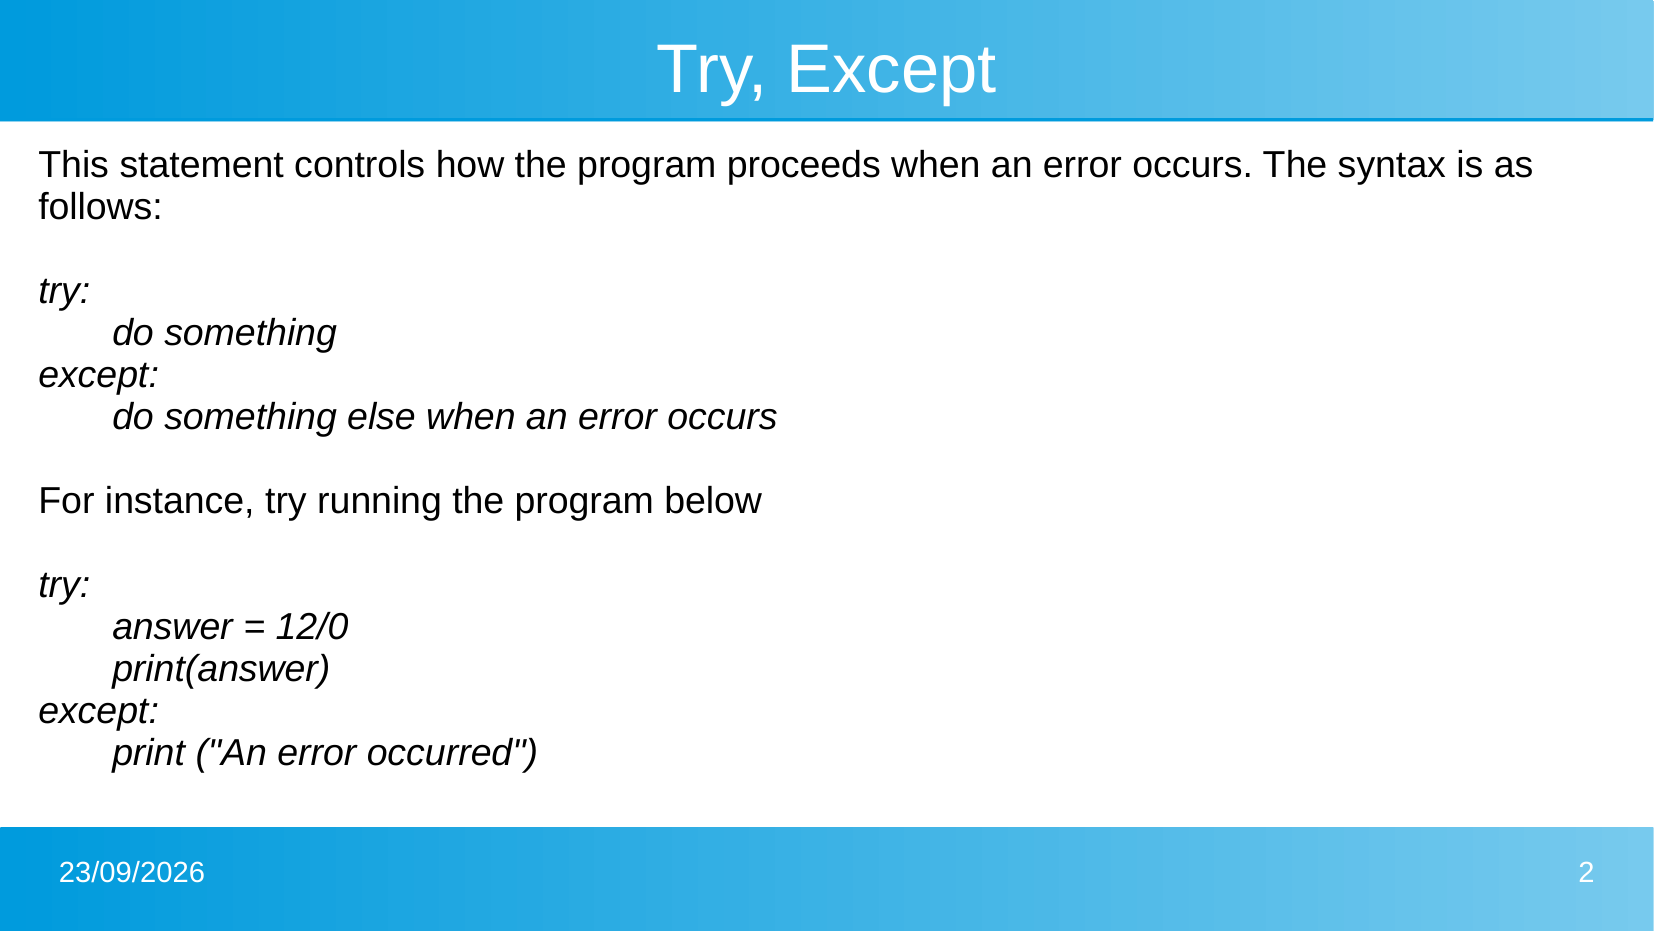

# Try, Except
This statement controls how the program proceeds when an error occurs. The syntax is as follows:
try:
	do something
except:
	do something else when an error occurs
For instance, try running the program below
try:
	answer = 12/0
	print(answer)
except:
	print ("An error occurred")
2